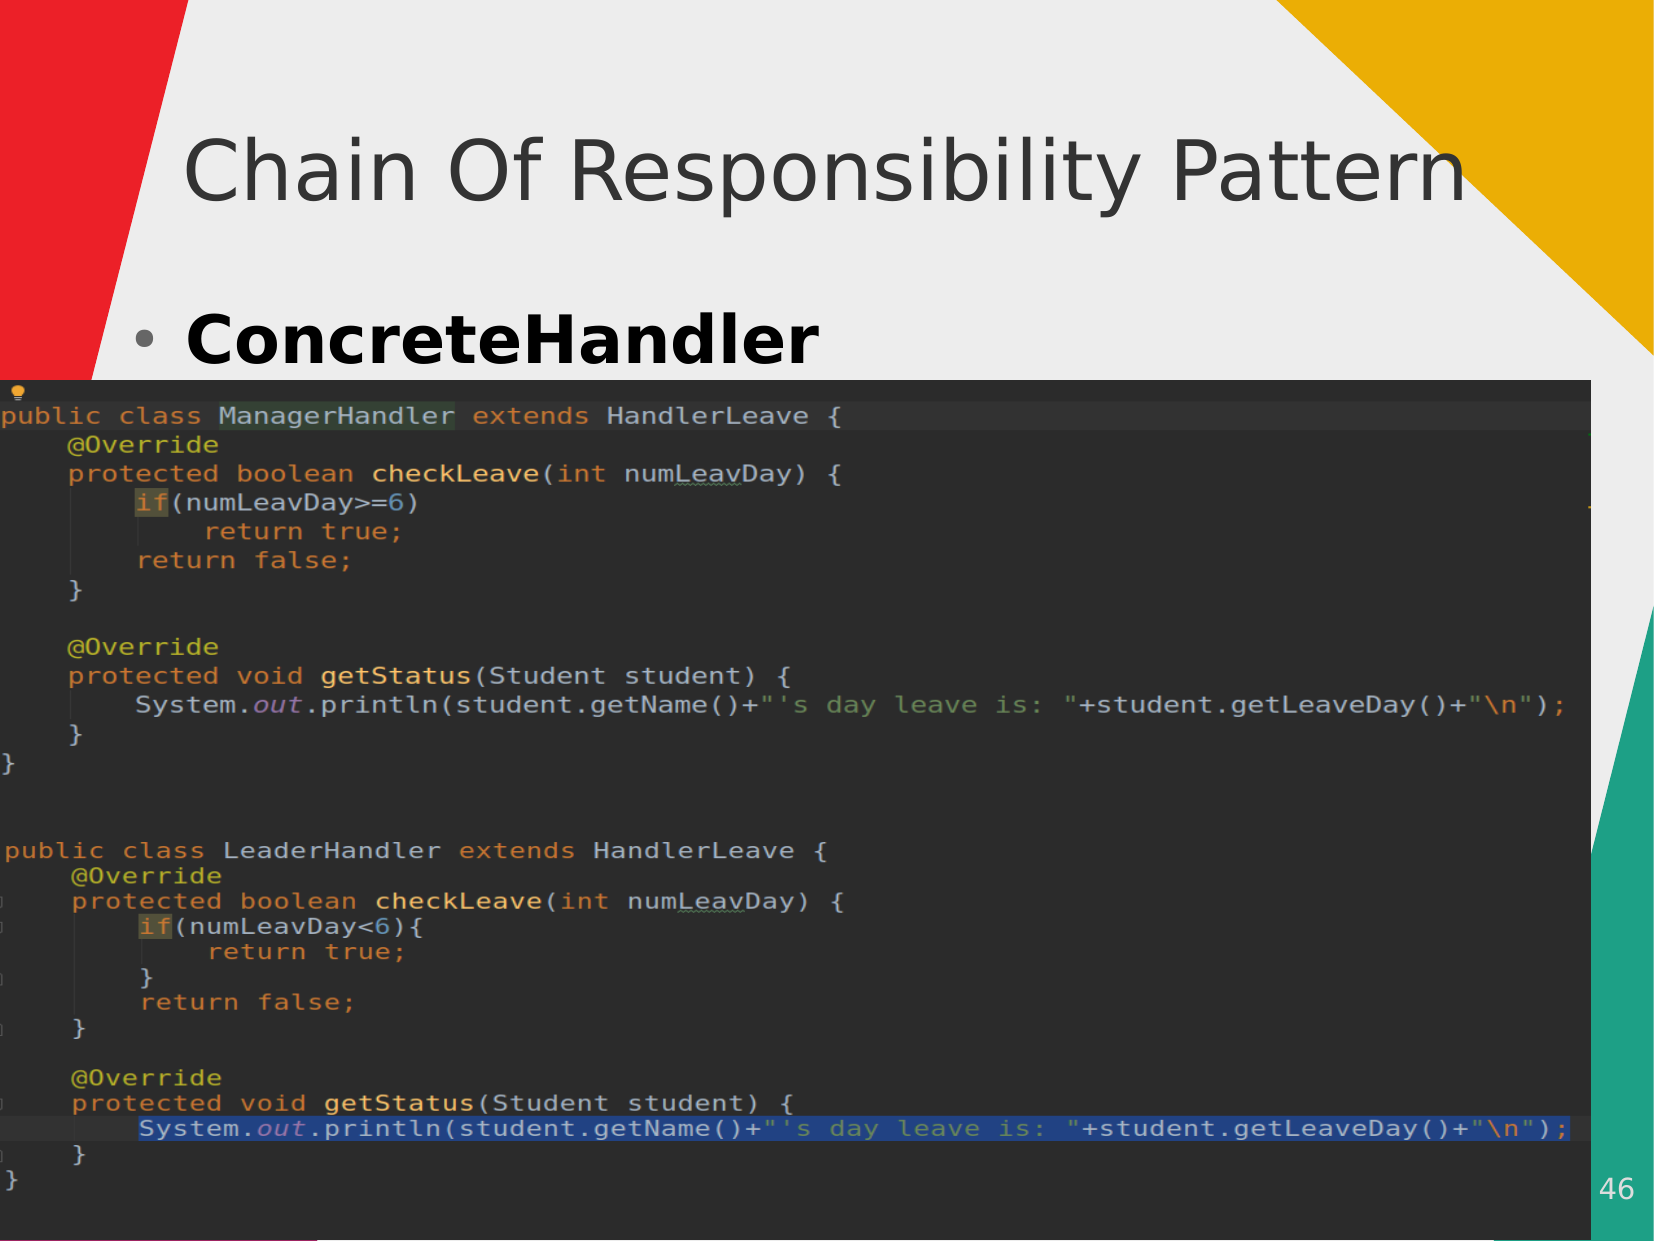

# Chain Of Responsibility Pattern
ConcreteHandler
46